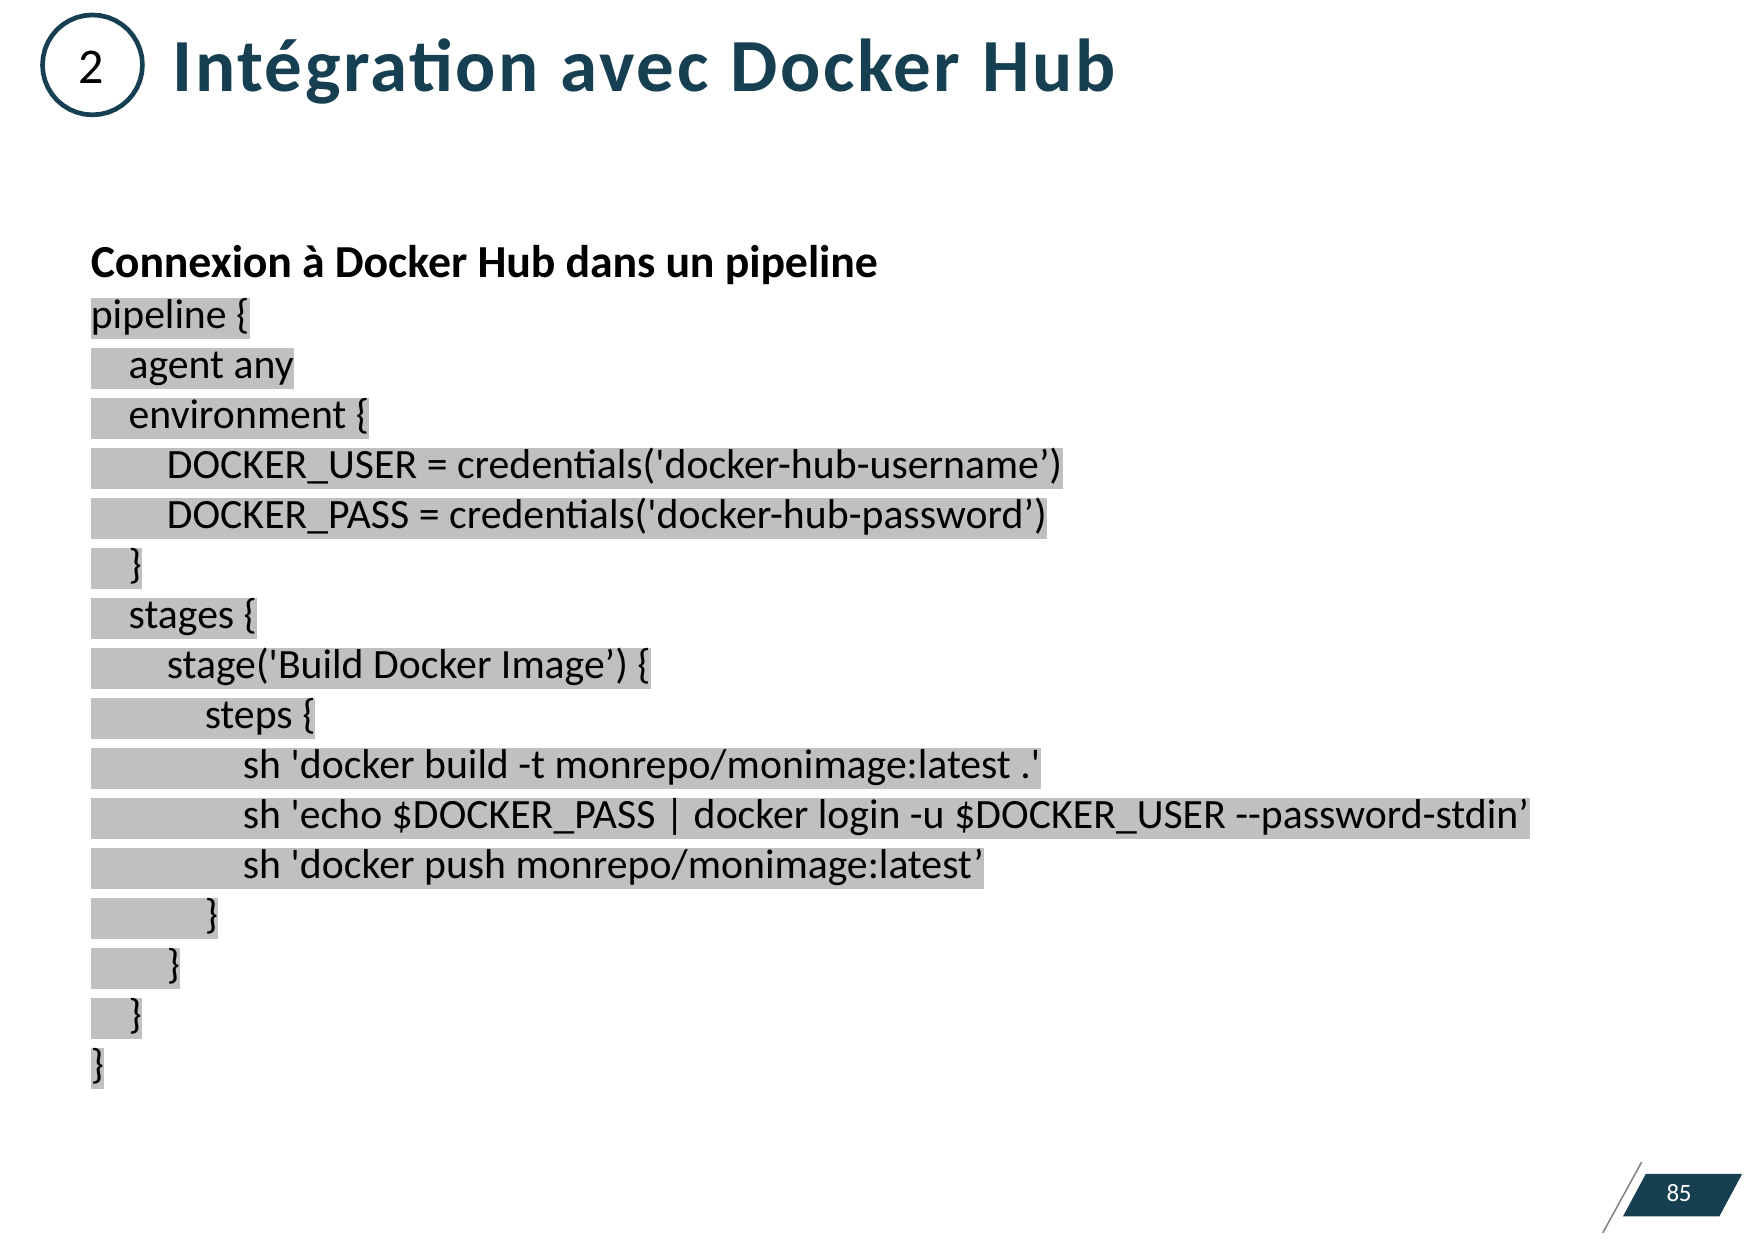

# Intégration avec Docker Hub
2
Connexion à Docker Hub dans un pipeline
pipeline {
 agent any
 environment {
 DOCKER_USER = credentials('docker-hub-username’)
 DOCKER_PASS = credentials('docker-hub-password’)
 }
 stages {
 stage('Build Docker Image’) {
 steps {
 sh 'docker build -t monrepo/monimage:latest .'
 sh 'echo $DOCKER_PASS | docker login -u $DOCKER_USER --password-stdin’
 sh 'docker push monrepo/monimage:latest’
 }
 }
 }
}
85